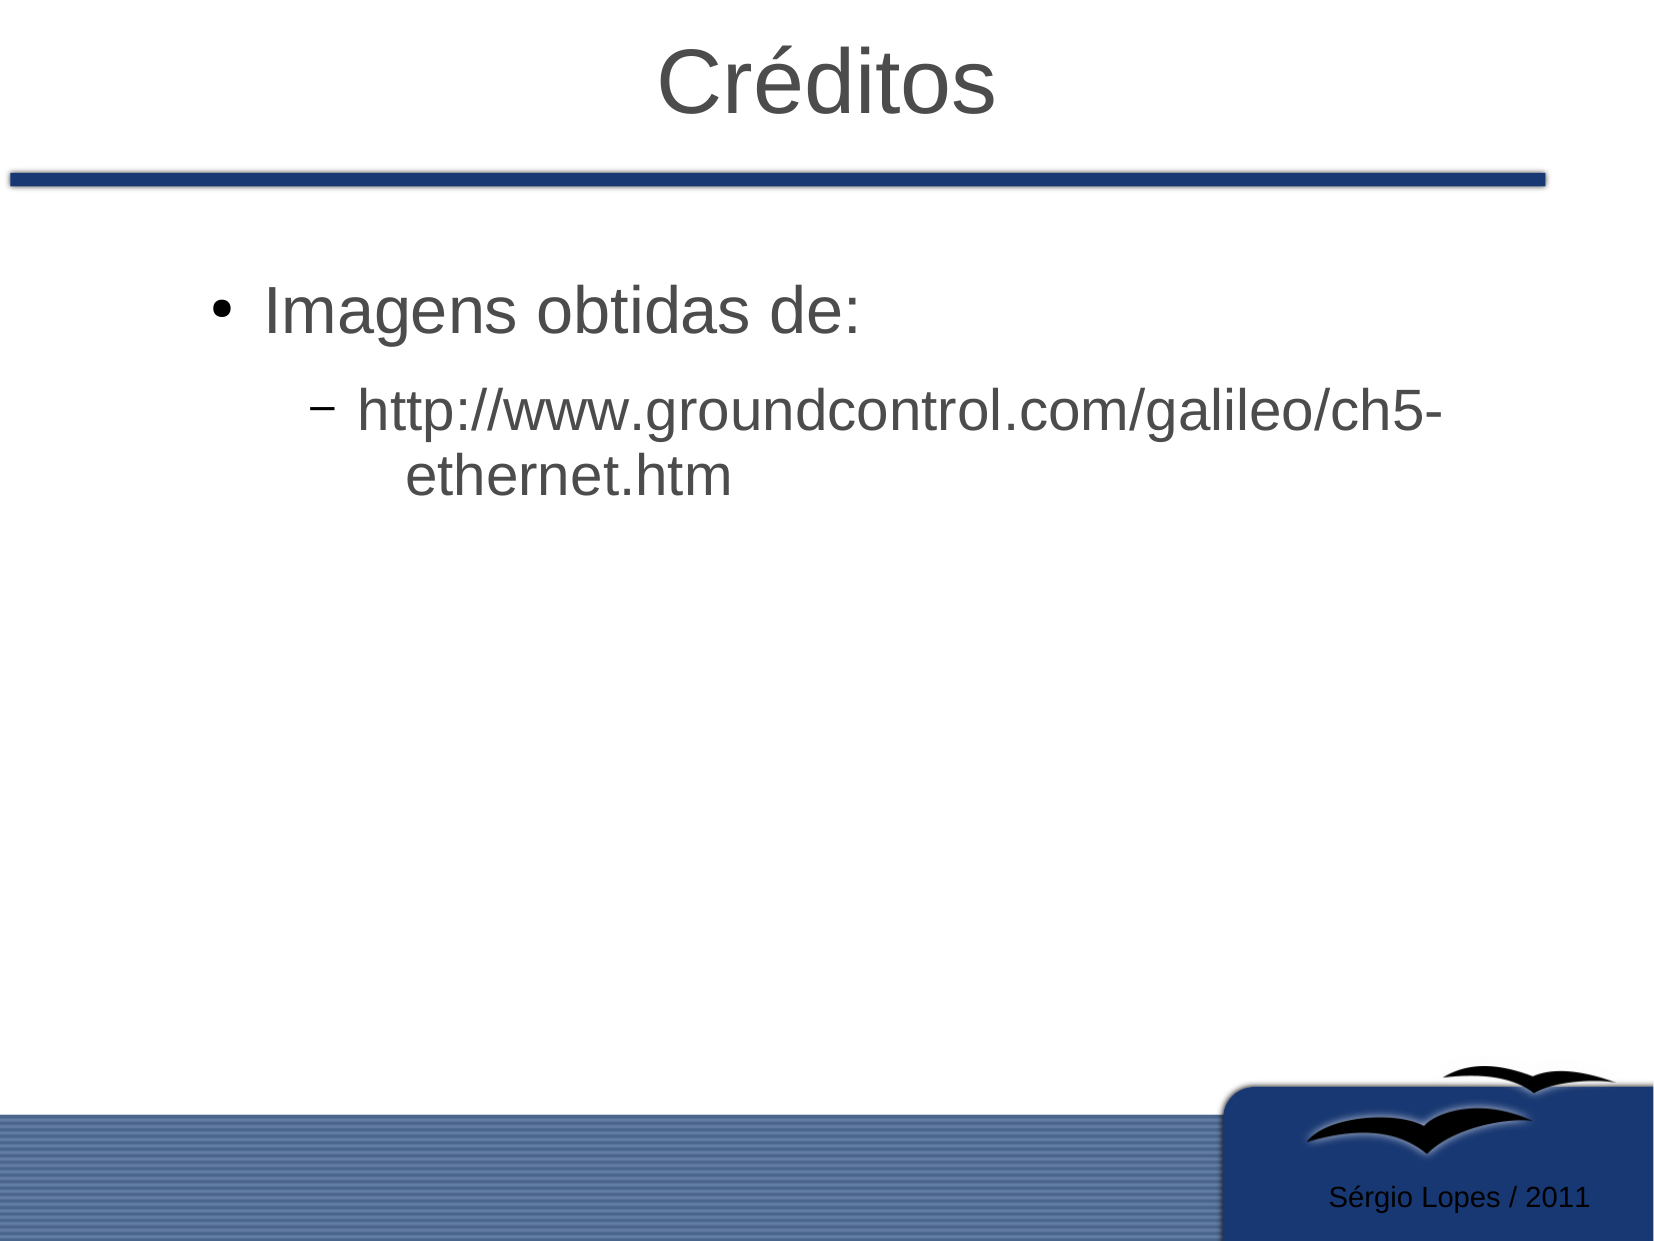

# Créditos
Imagens obtidas de:
http://www.groundcontrol.com/galileo/ch5-ethernet.htm
Sérgio Lopes / 2011